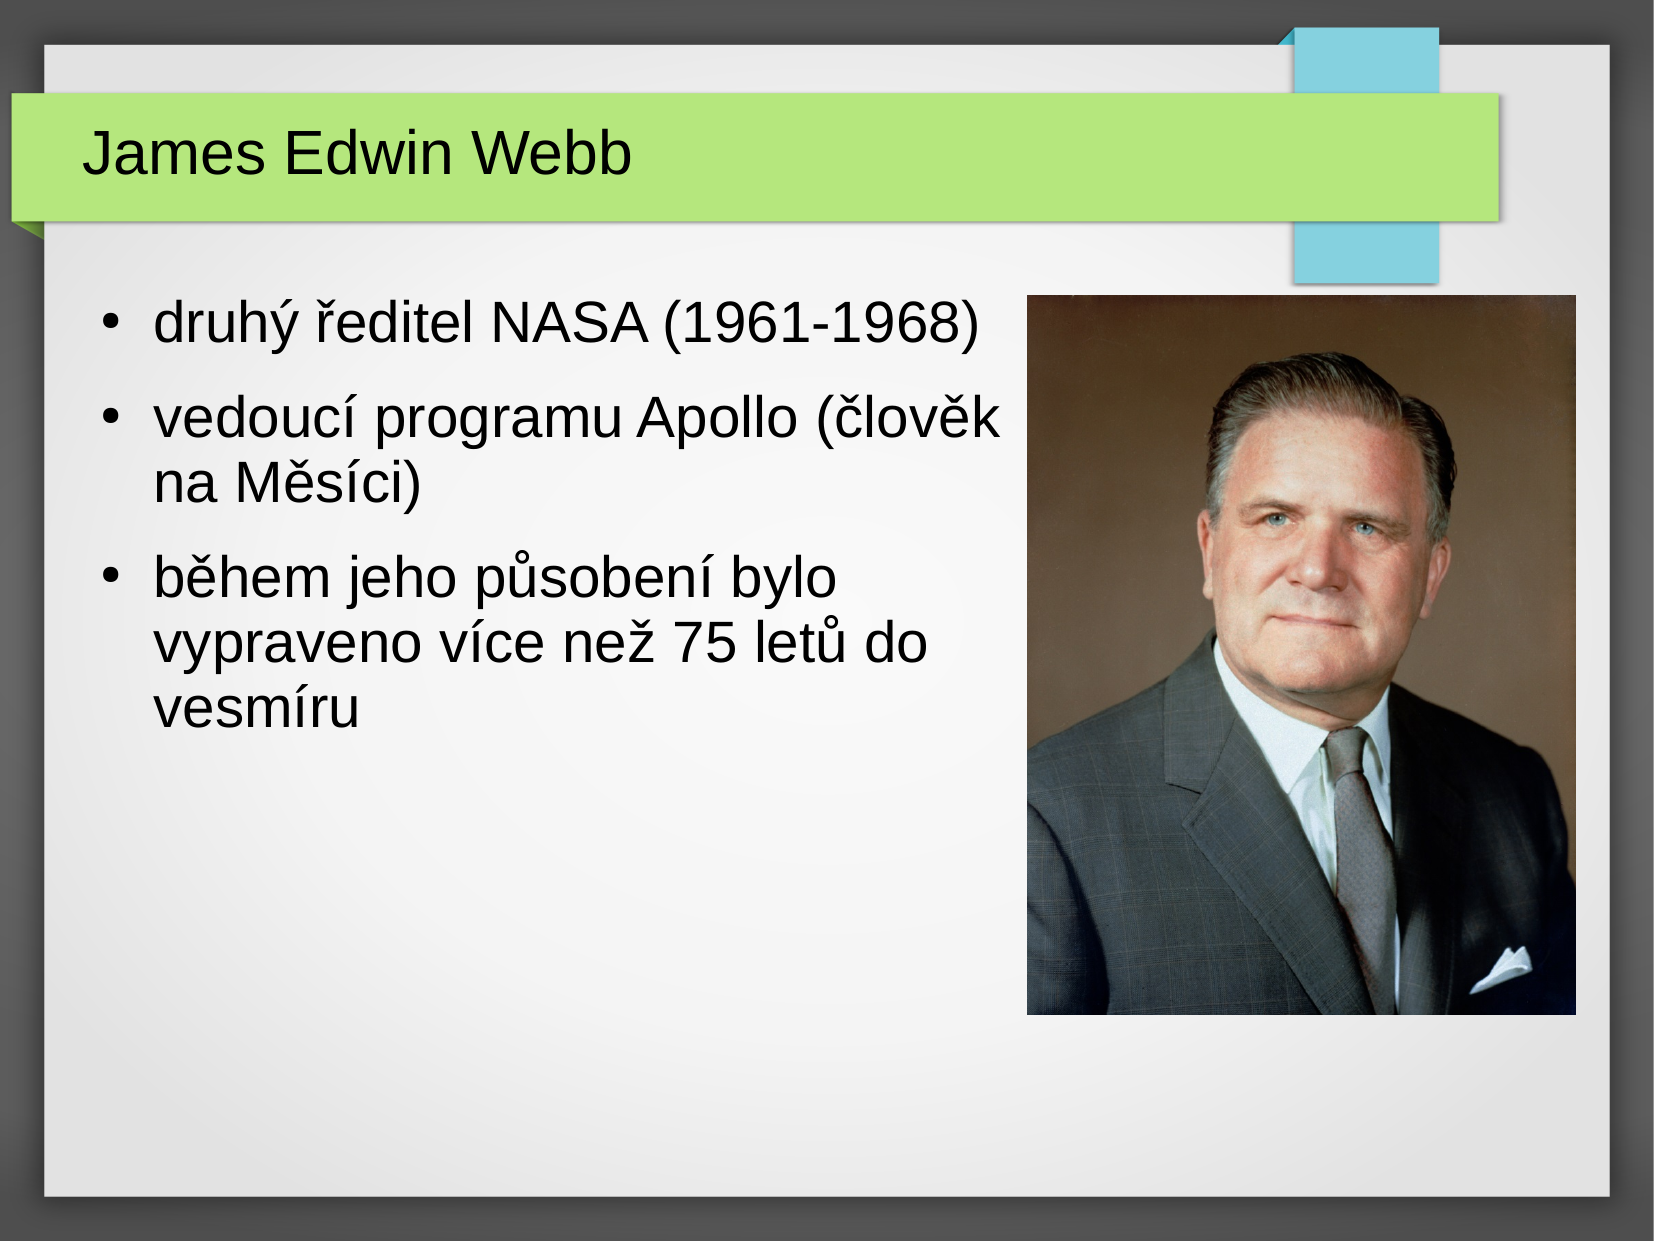

# James Edwin Webb
druhý ředitel NASA (1961-1968)
vedoucí programu Apollo (člověk na Měsíci)
během jeho působení bylo vypraveno více než 75 letů do vesmíru